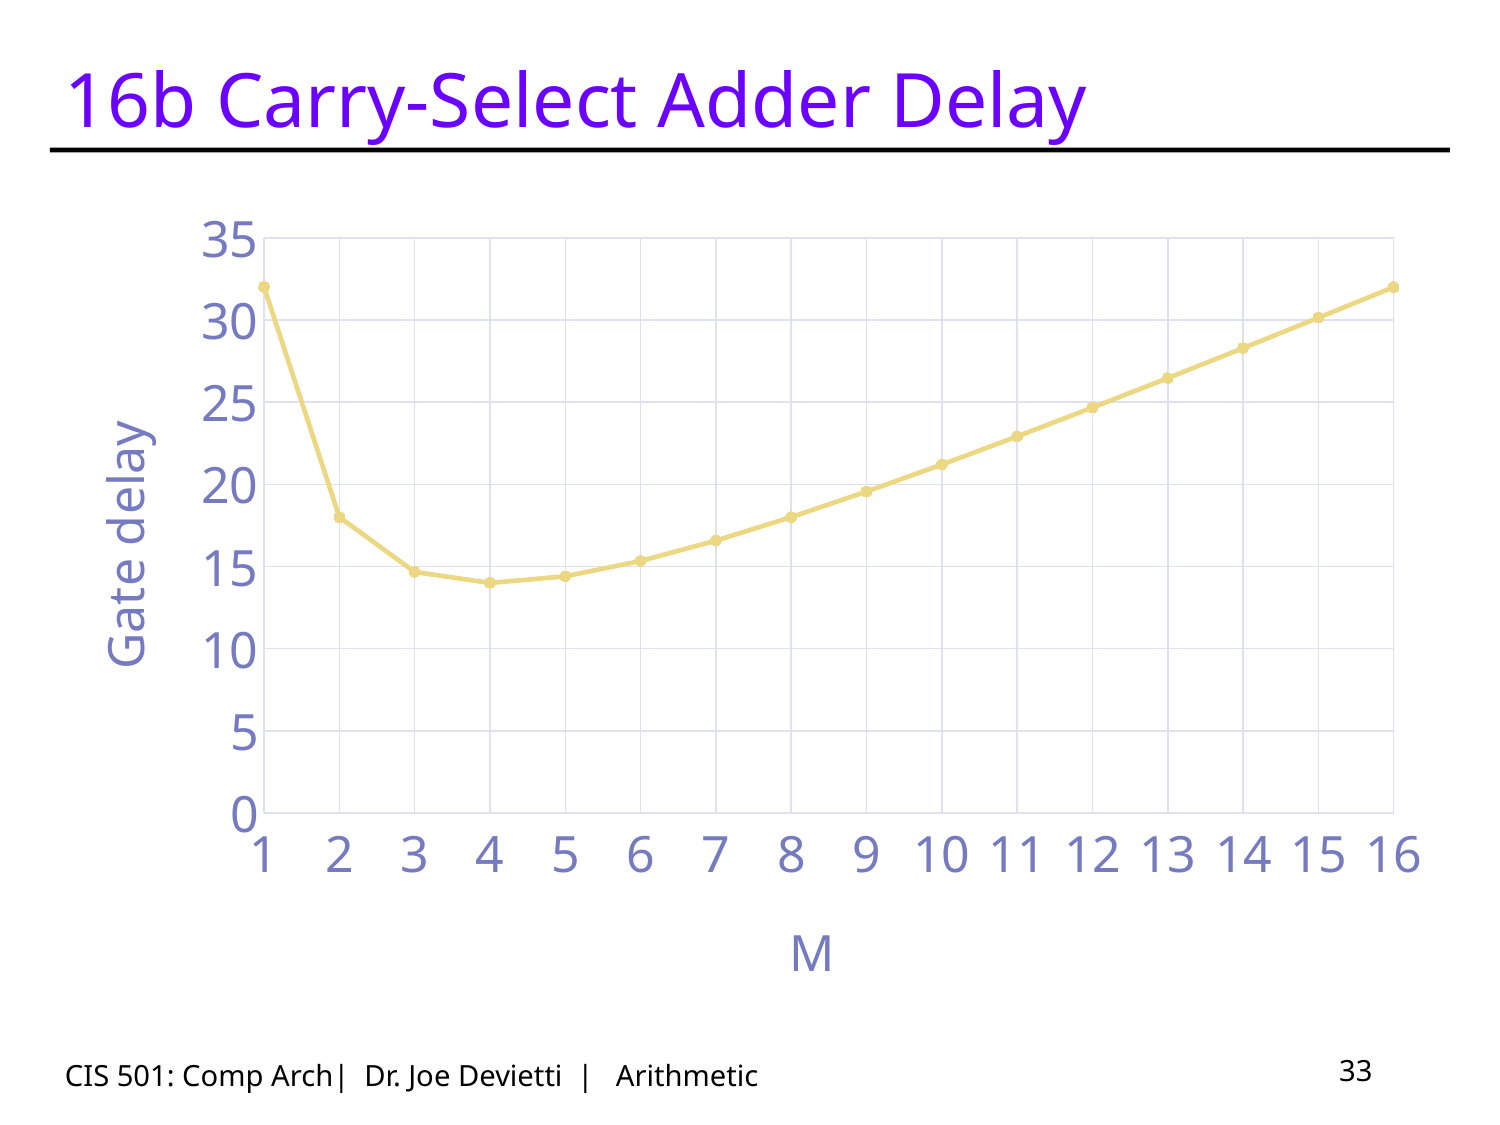

16b Carry-Select Adder Delay
### Chart
| Category | gate delays |
|---|---|
| 1 | 32.0 |
| 2 | 18.0 |
| 3 | 14.6666666666667 |
| 4 | 14.0 |
| 5 | 14.4 |
| 6 | 15.3333333333333 |
| 7 | 16.5714285714286 |
| 8 | 18.0 |
| 9 | 19.5555555555556 |
| 10 | 21.2 |
| 11 | 22.9090909090909 |
| 12 | 24.6666666666667 |
| 13 | 26.4615384615385 |
| 14 | 28.2857142857143 |
| 15 | 30.1333333333333 |
| 16 | 32.0 |CIS 501: Comp Arch| Dr. Joe Devietti | Arithmetic